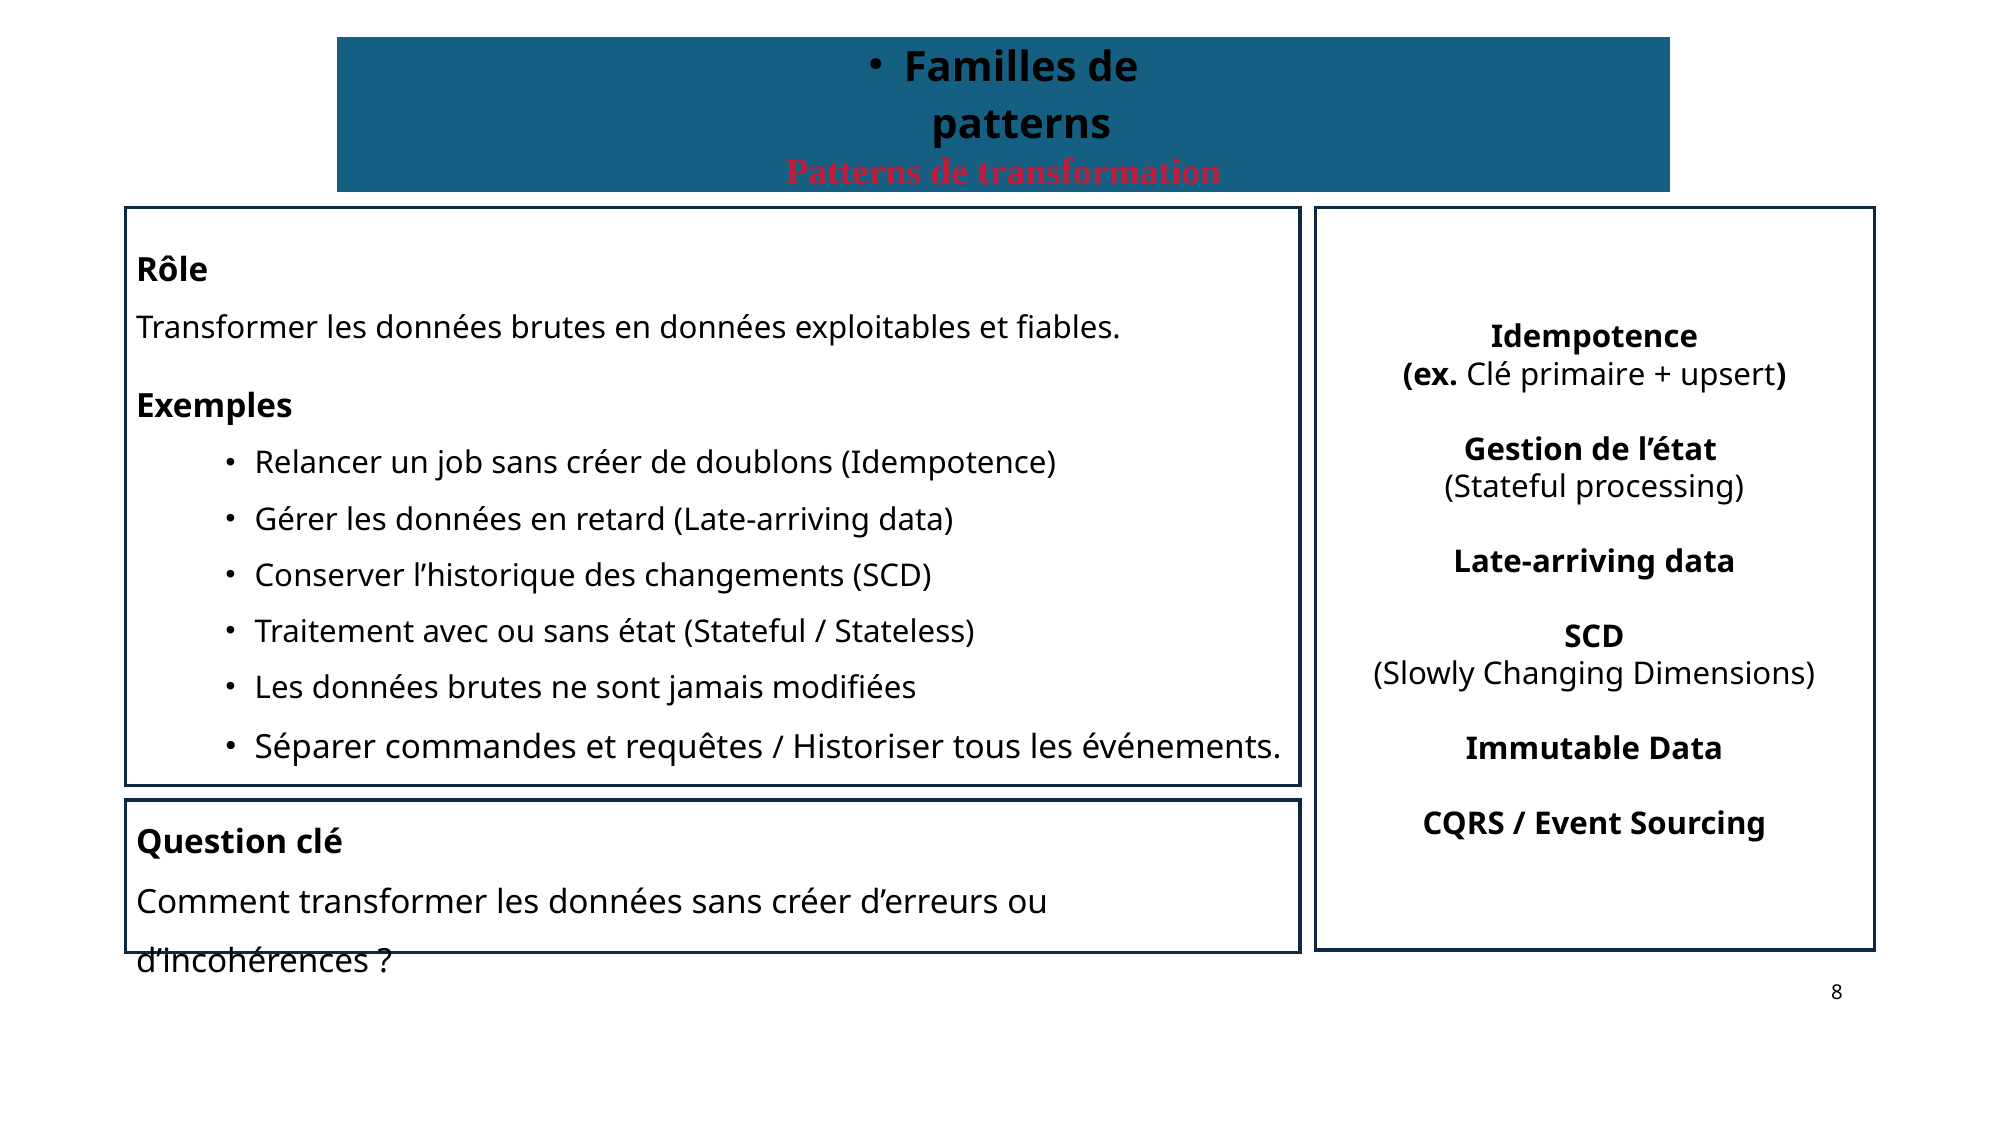

| | Familles de patterns | |
| --- | --- | --- |
| Patterns de transformation | | |
#
Rôle
Transformer les données brutes en données exploitables et fiables.
Exemples
Relancer un job sans créer de doublons (Idempotence)
Gérer les données en retard (Late-arriving data)
Conserver l’historique des changements (SCD)
Traitement avec ou sans état (Stateful / Stateless)
Les données brutes ne sont jamais modifiées
Séparer commandes et requêtes / Historiser tous les événements.
Idempotence
(ex. Clé primaire + upsert)
Gestion de l’état
(Stateful processing)
Late-arriving data
SCD
(Slowly Changing Dimensions)
Immutable Data
CQRS / Event Sourcing
Question clé
Comment transformer les données sans créer d’erreurs ou d’incohérences ?